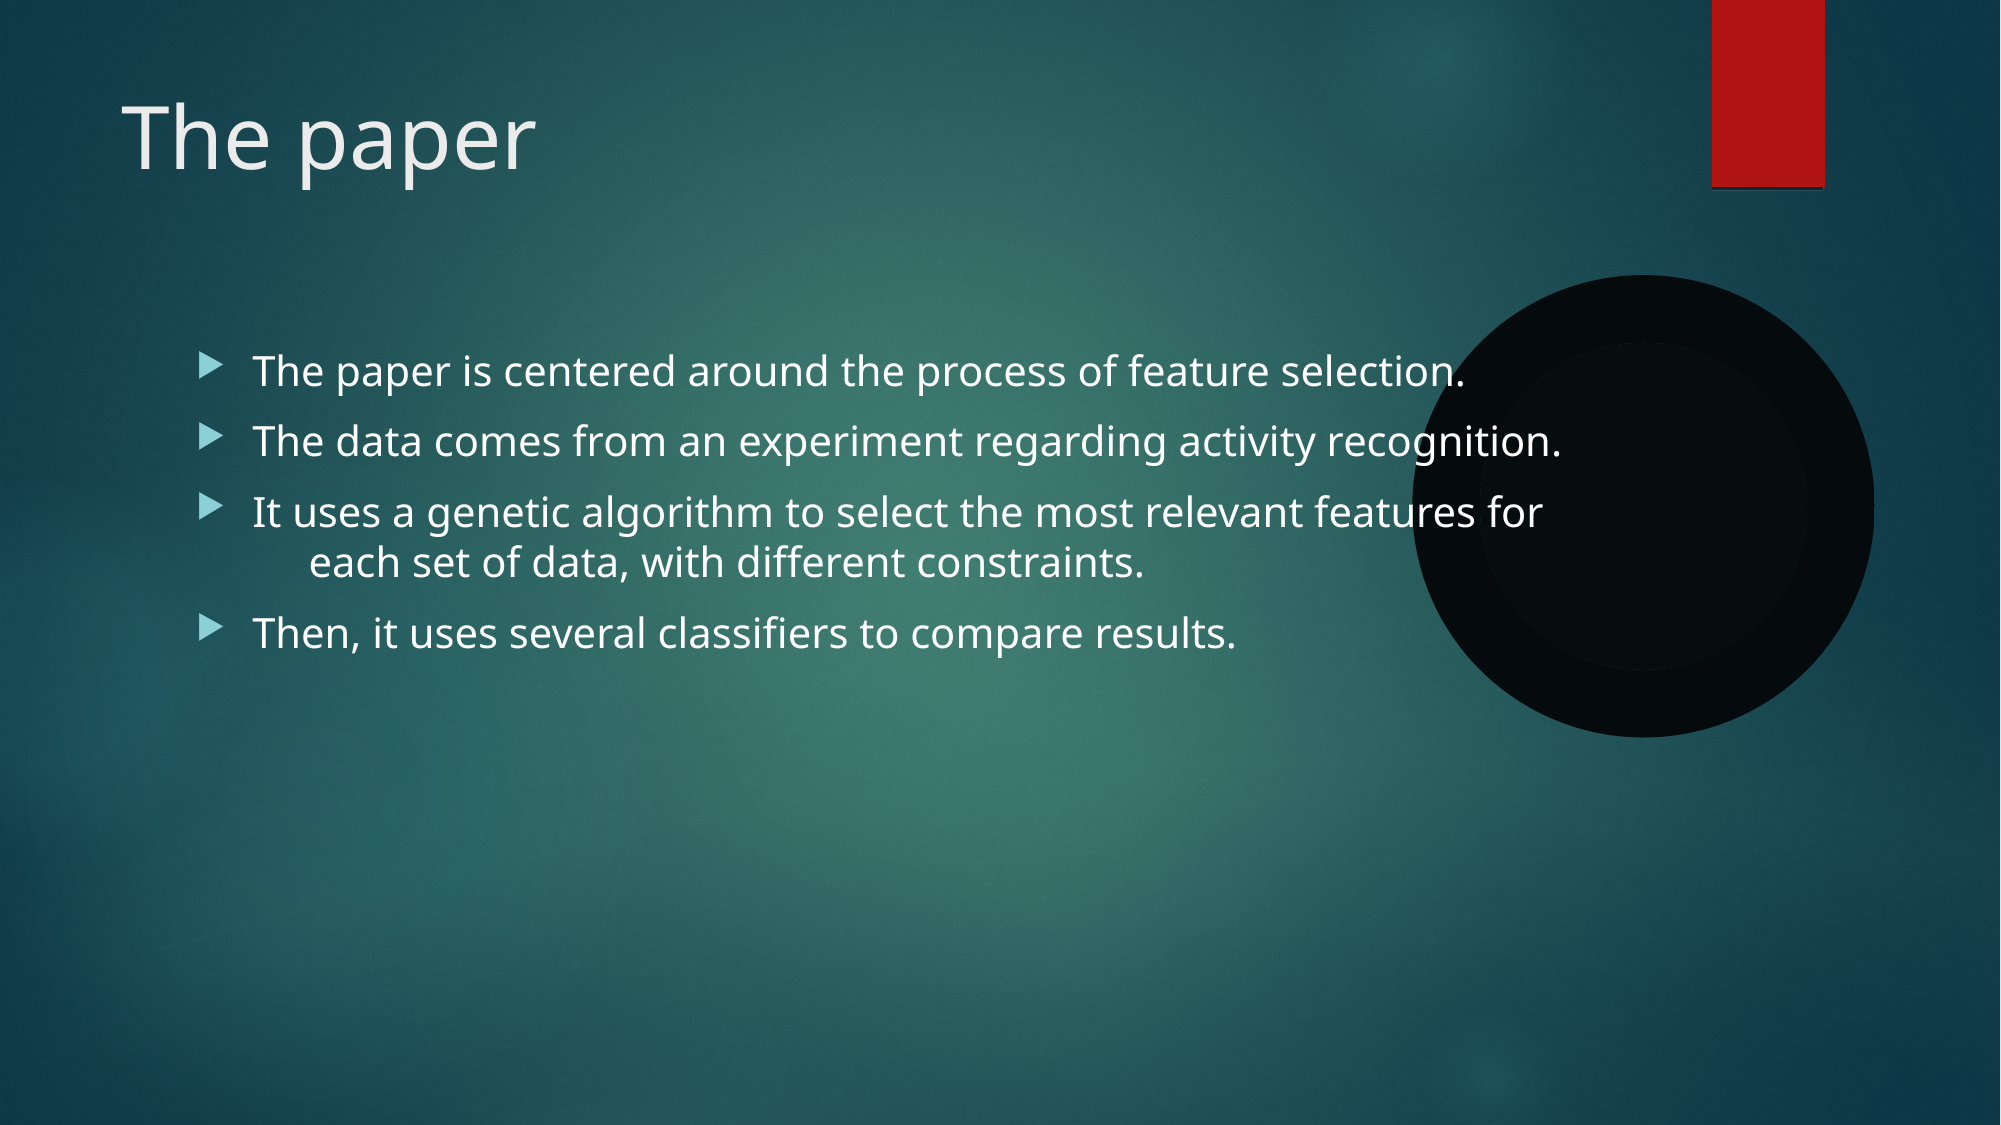

# The paper
The paper is centered around the process of feature selection.
The data comes from an experiment regarding activity recognition.
It uses a genetic algorithm to select the most relevant features for each set of data, with different constraints.
Then, it uses several classifiers to compare results.